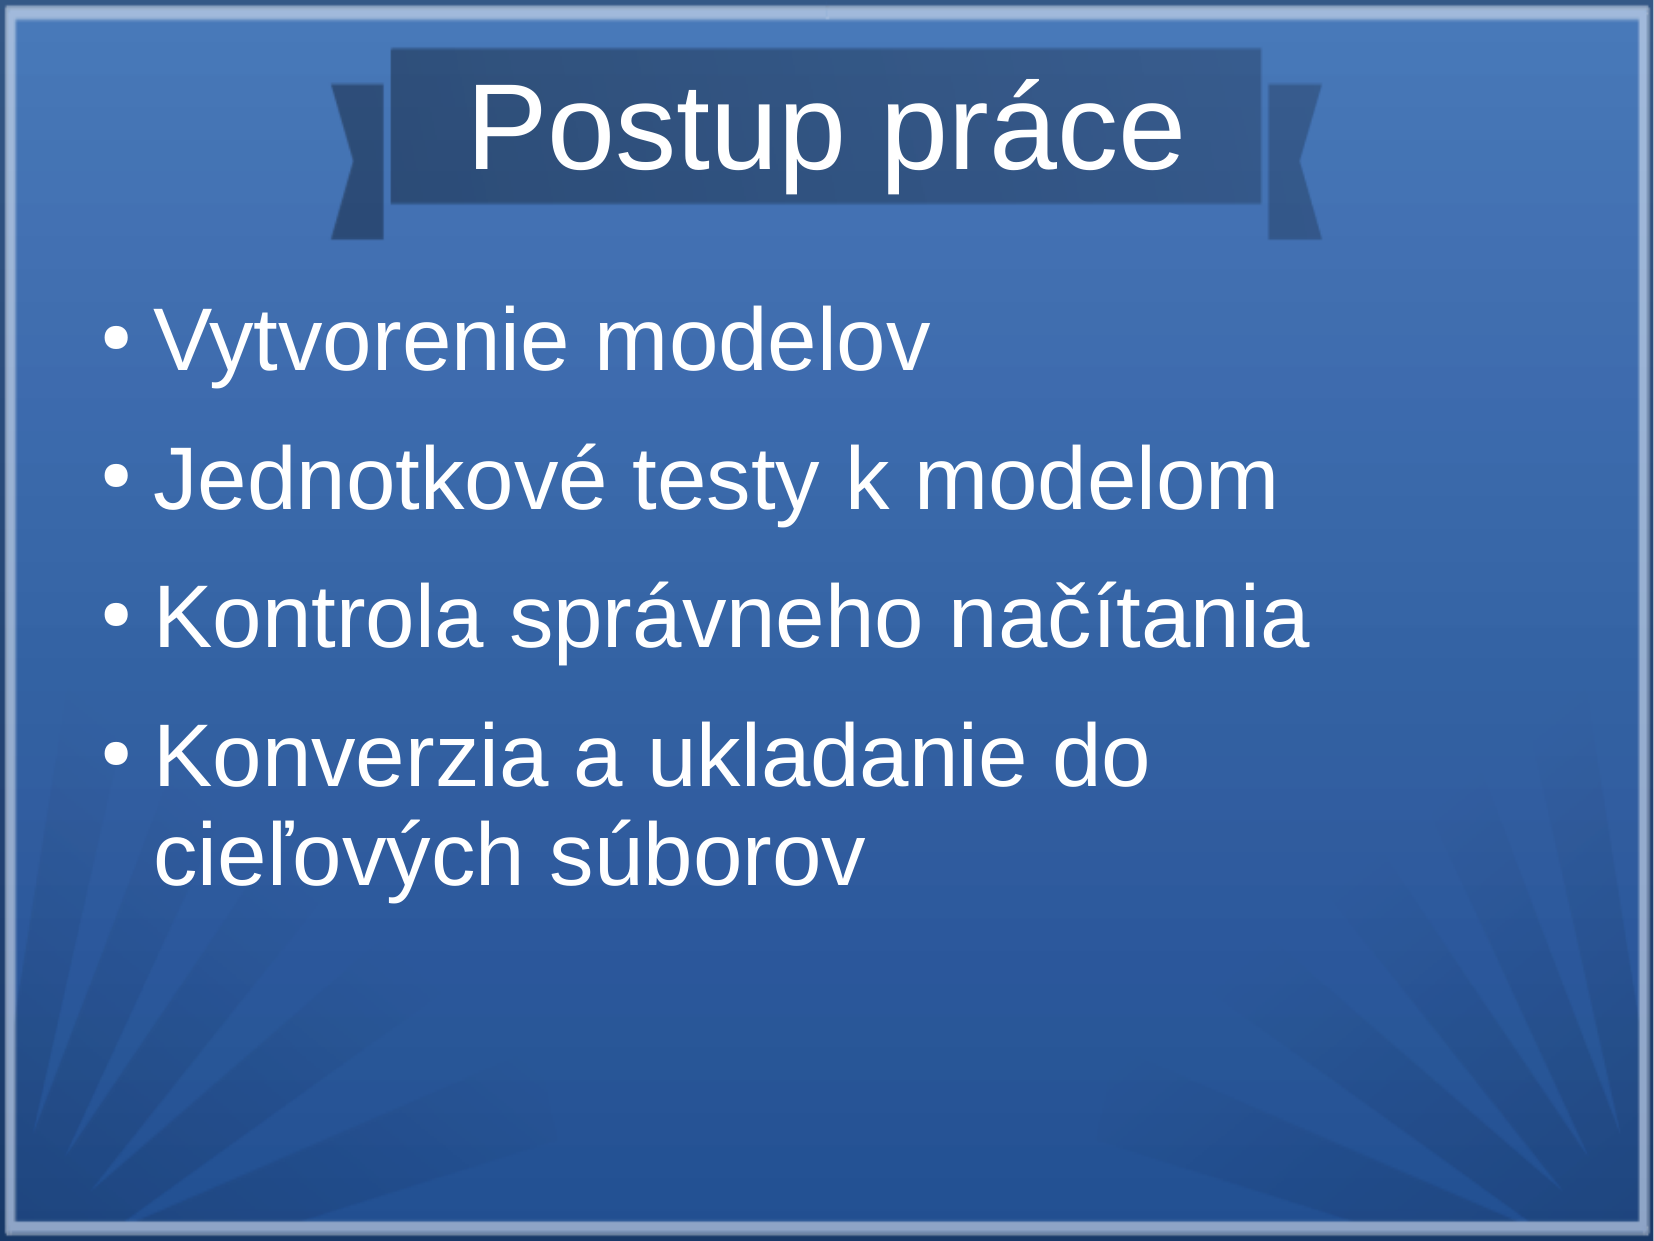

# Postup práce
Vytvorenie modelov
Jednotkové testy k modelom
Kontrola správneho načítania
Konverzia a ukladanie do cieľových súborov